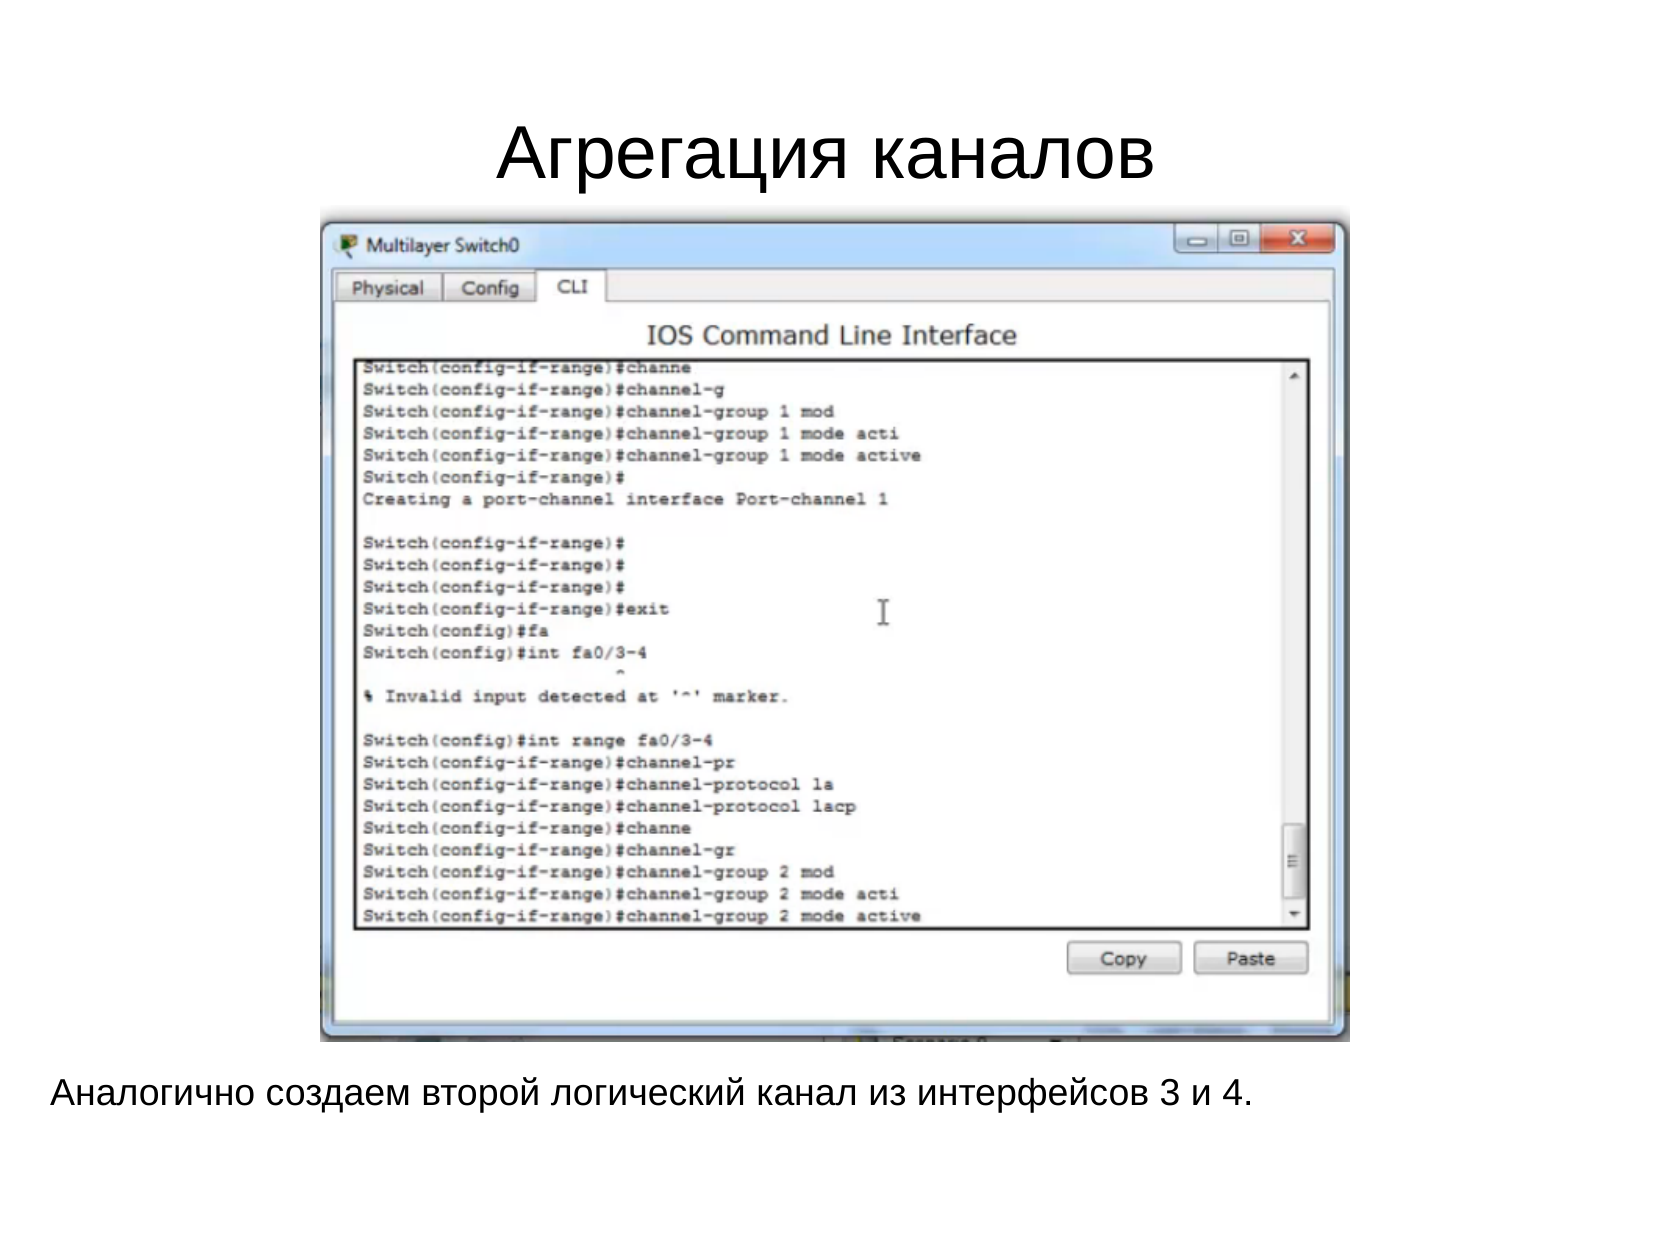

# Агрегация каналов
Аналогично создаем второй логический канал из интерфейсов 3 и 4.